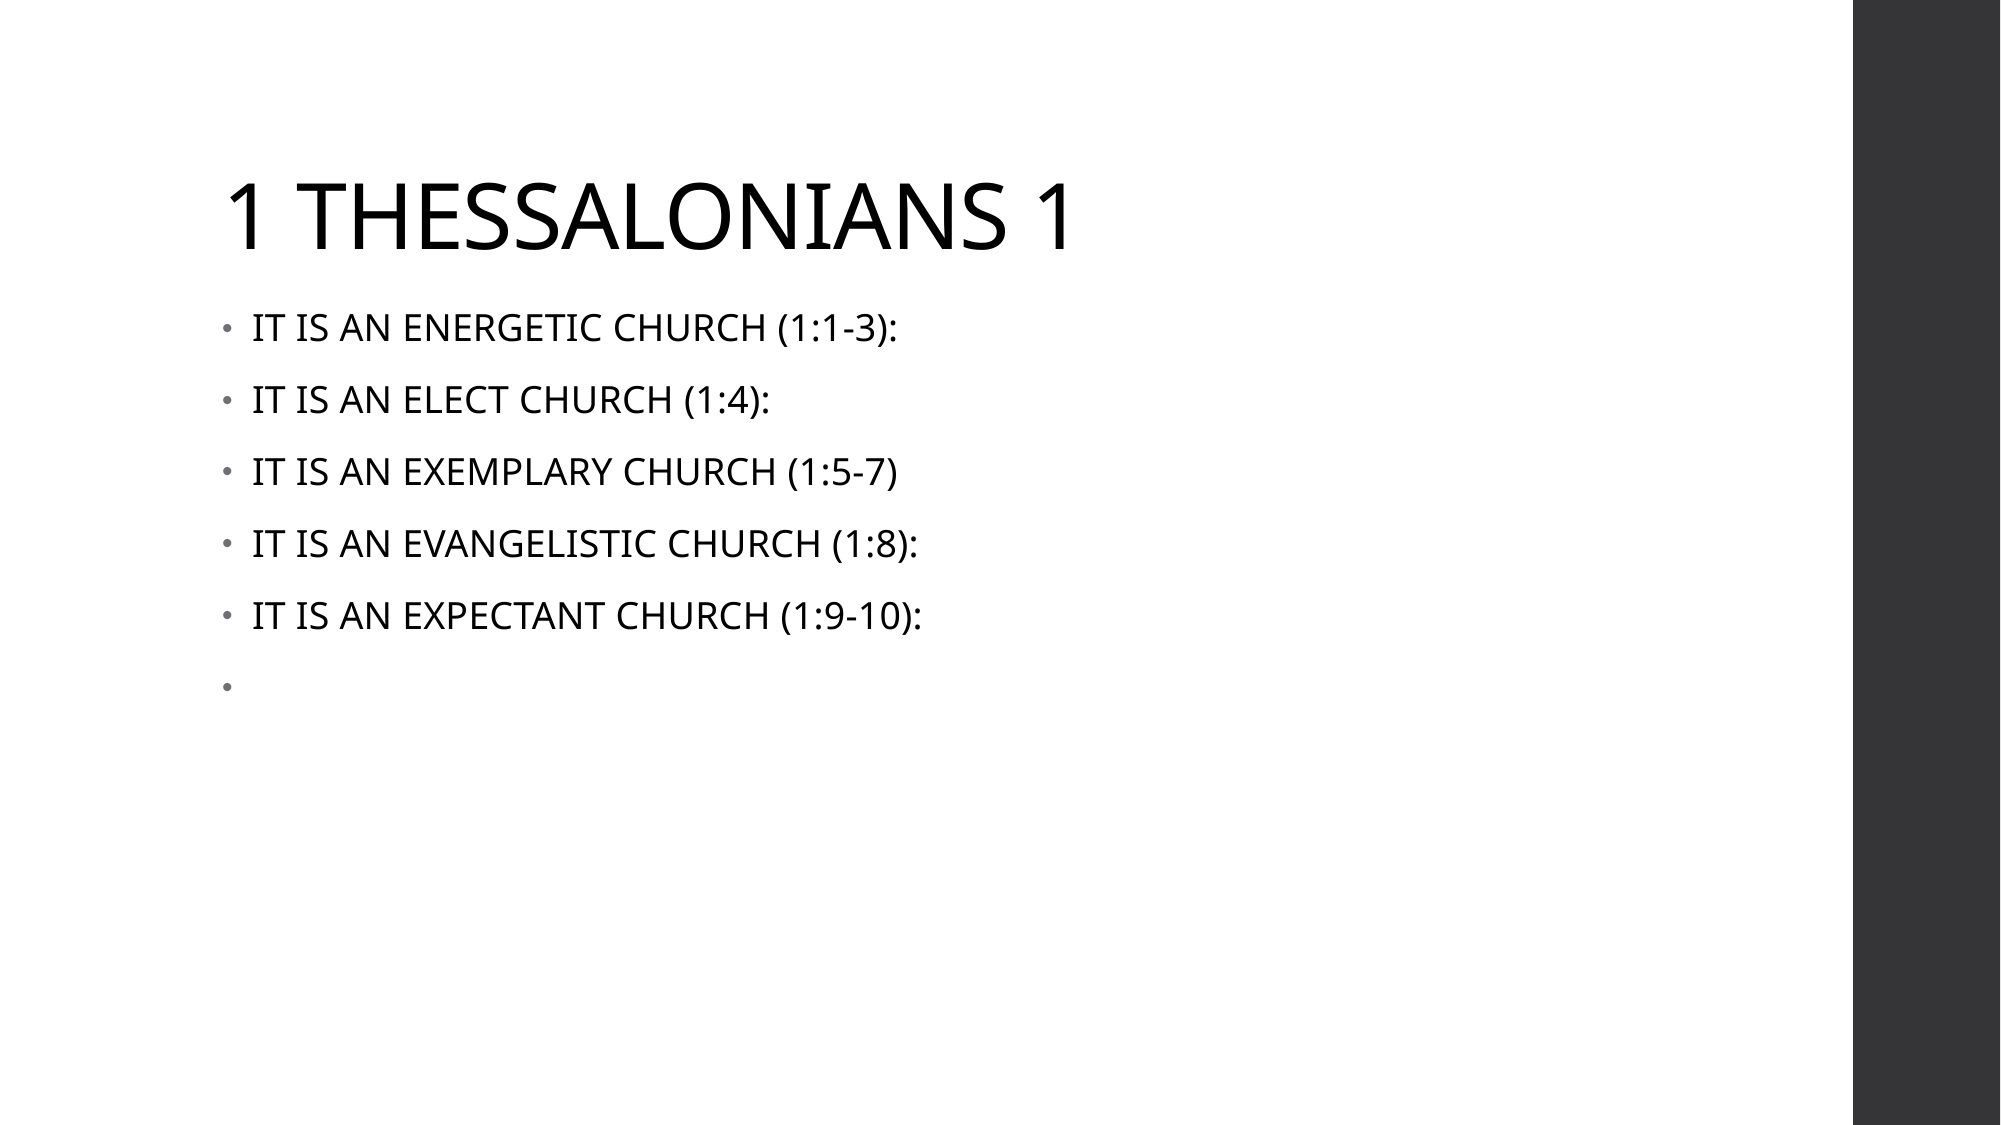

# 1 THESSALONIANS 1
IT IS AN ENERGETIC CHURCH (1:1-3):
IT IS AN ELECT CHURCH (1:4):
IT IS AN EXEMPLARY CHURCH (1:5-7)
IT IS AN EVANGELISTIC CHURCH (1:8):
IT IS AN EXPECTANT CHURCH (1:9-10):